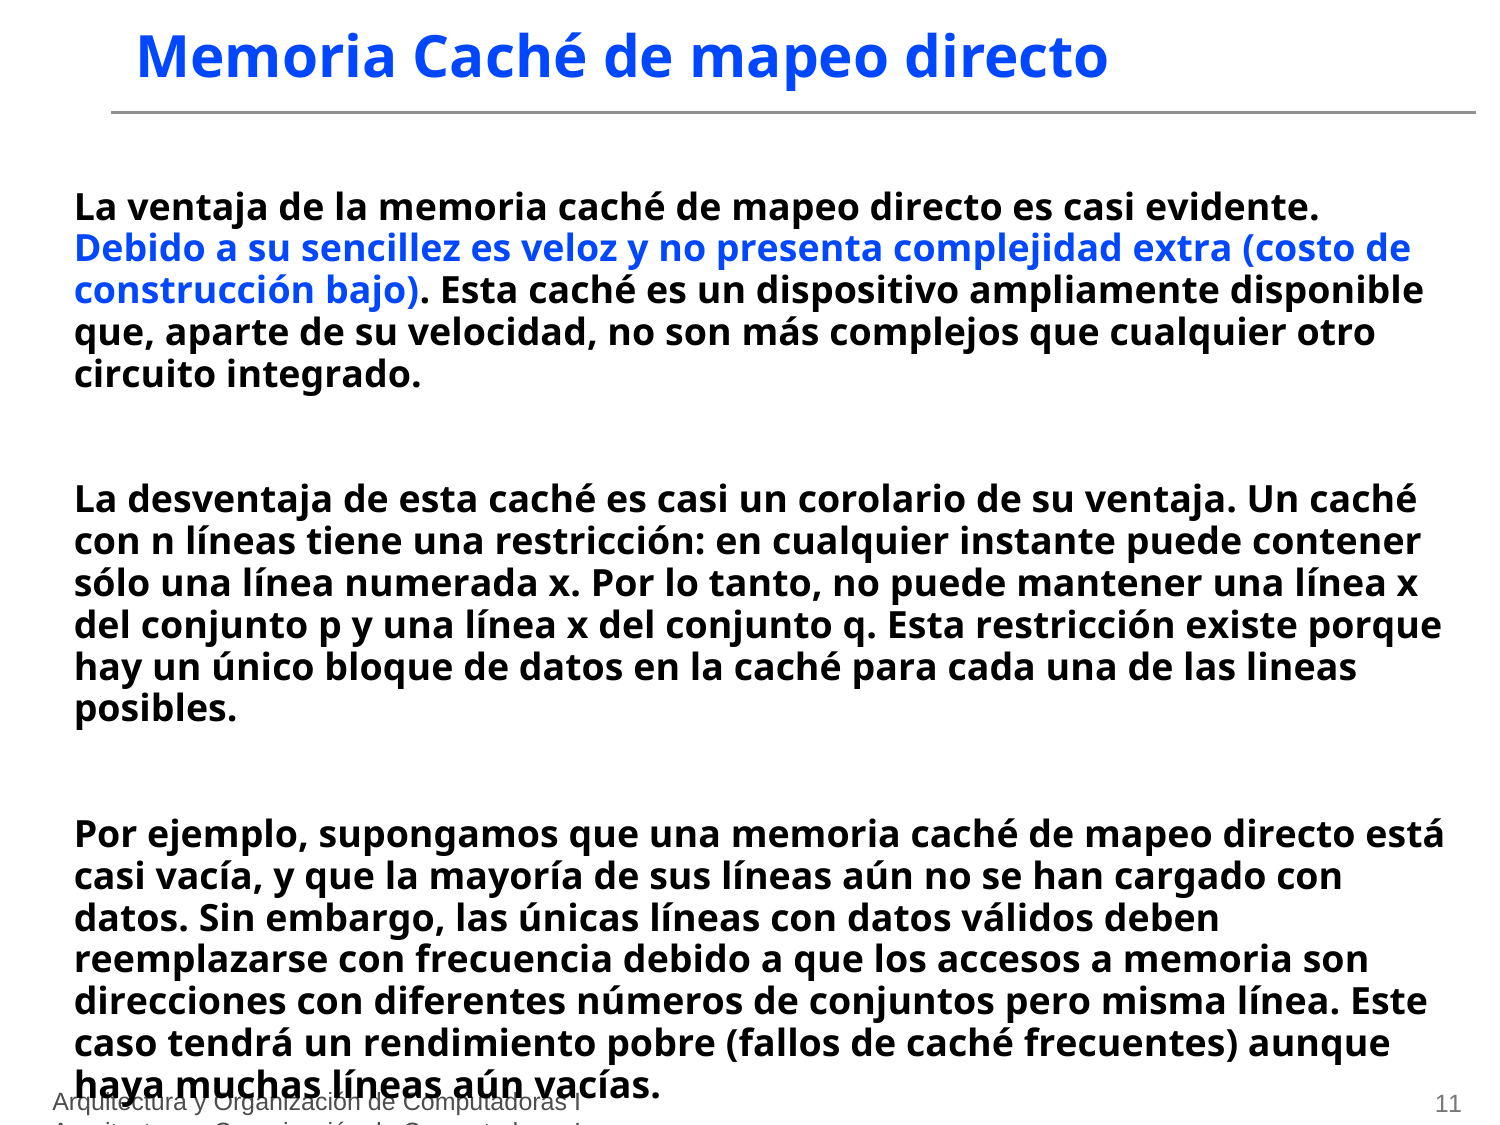

# Memoria Caché de mapeo directo
La ventaja de la memoria caché de mapeo directo es casi evidente. Debido a su sencillez es veloz y no presenta complejidad extra (costo de construcción bajo). Esta caché es un dispositivo ampliamente disponible que, aparte de su velocidad, no son más complejos que cualquier otro circuito integrado.
La desventaja de esta caché es casi un corolario de su ventaja. Un caché con n líneas tiene una restricción: en cualquier instante puede contener sólo una línea numerada x. Por lo tanto, no puede mantener una línea x del conjunto p y una línea x del conjunto q. Esta restricción existe porque hay un único bloque de datos en la caché para cada una de las lineas posibles.
Por ejemplo, supongamos que una memoria caché de mapeo directo está casi vacía, y que la mayoría de sus líneas aún no se han cargado con datos. Sin embargo, las únicas líneas con datos válidos deben reemplazarse con frecuencia debido a que los accesos a memoria son direcciones con diferentes números de conjuntos pero misma línea. Este caso tendrá un rendimiento pobre (fallos de caché frecuentes) aunque haya muchas líneas aún vacías.
Arquitectura y Organización de Computadoras I
11